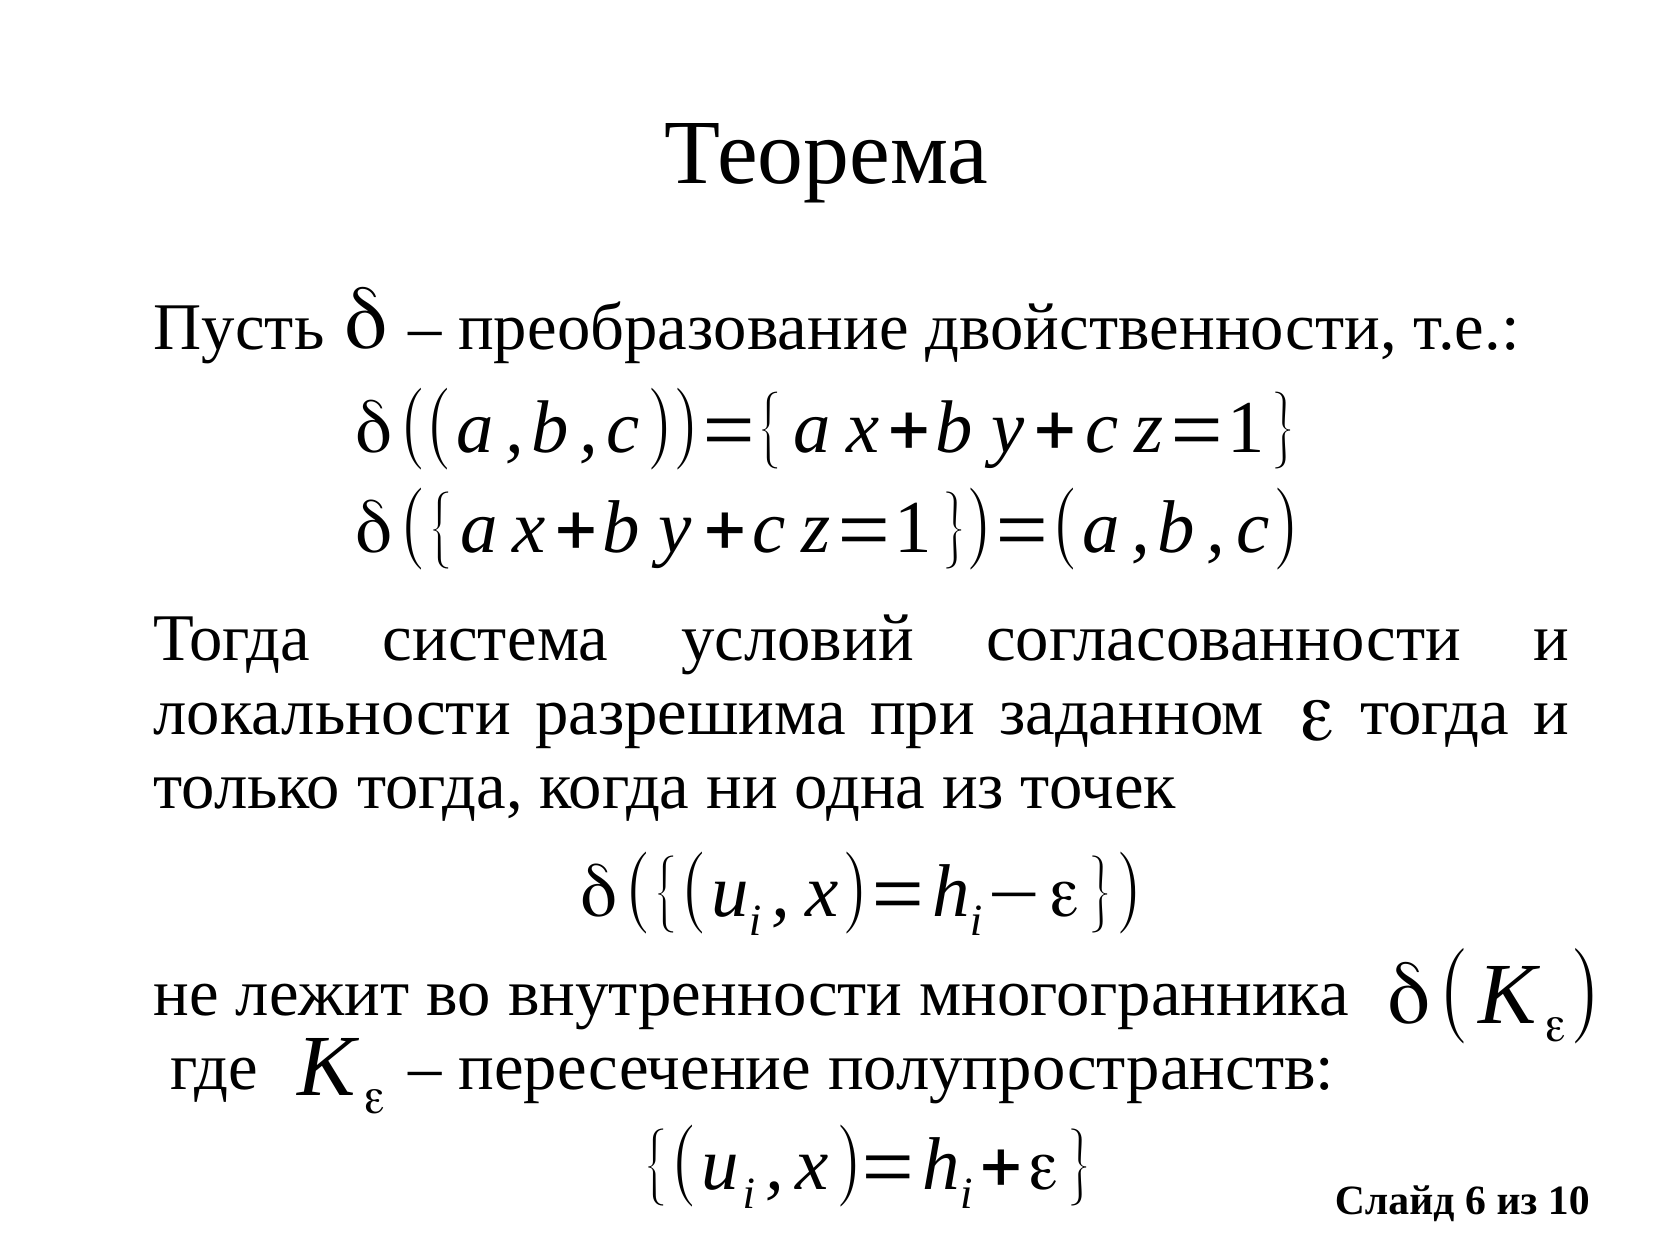

# Теорема
Пусть – преобразование двойственности, т.е.:
Тогда система условий согласованности и локальности разрешима при заданном тогда и только тогда, когда ни одна из точек
не лежит во внутренности многогранника где – пересечение полупространств:
6